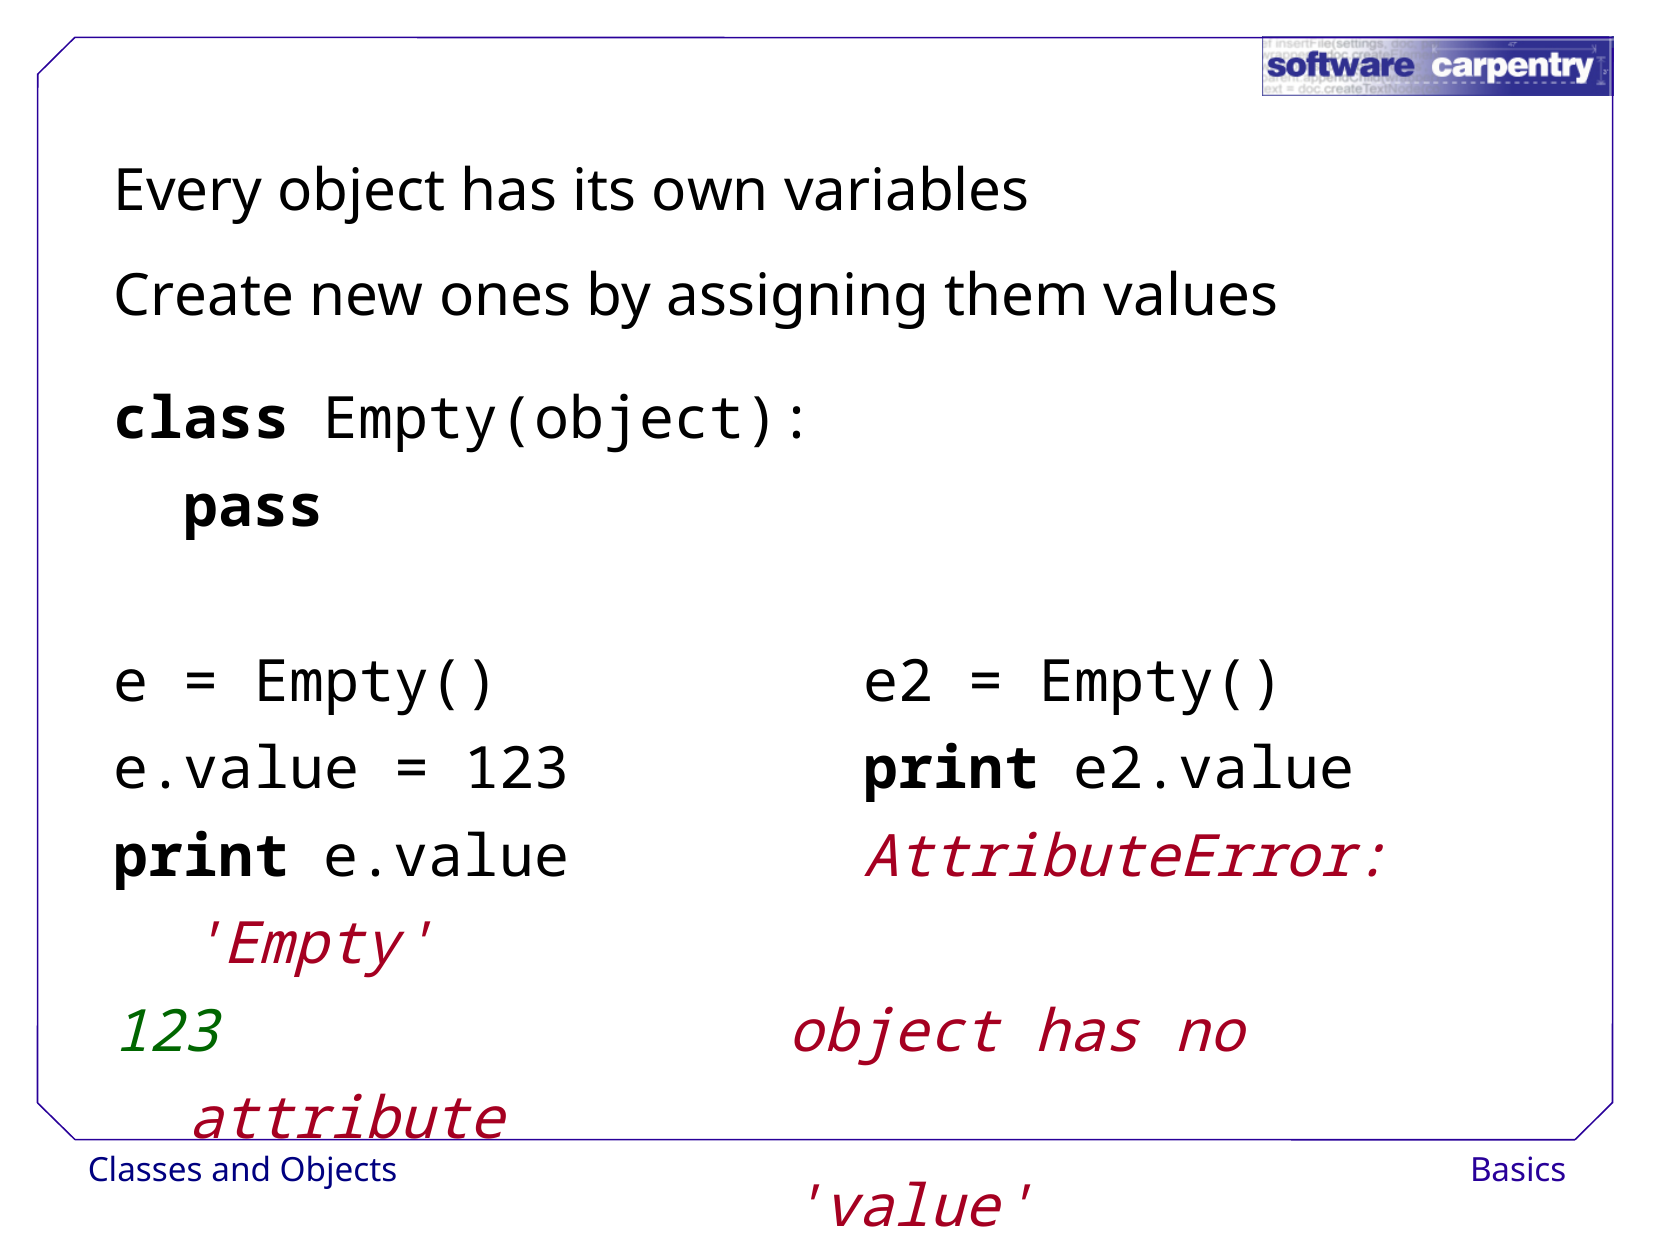

Every object has its own variables
Create new ones by assigning them values
class Empty(object):
 pass
e = Empty()					e2 = Empty()
e.value = 123				print e2.value
print e.value				AttributeError: 'Empty'
123								object has no attribute
									'value'